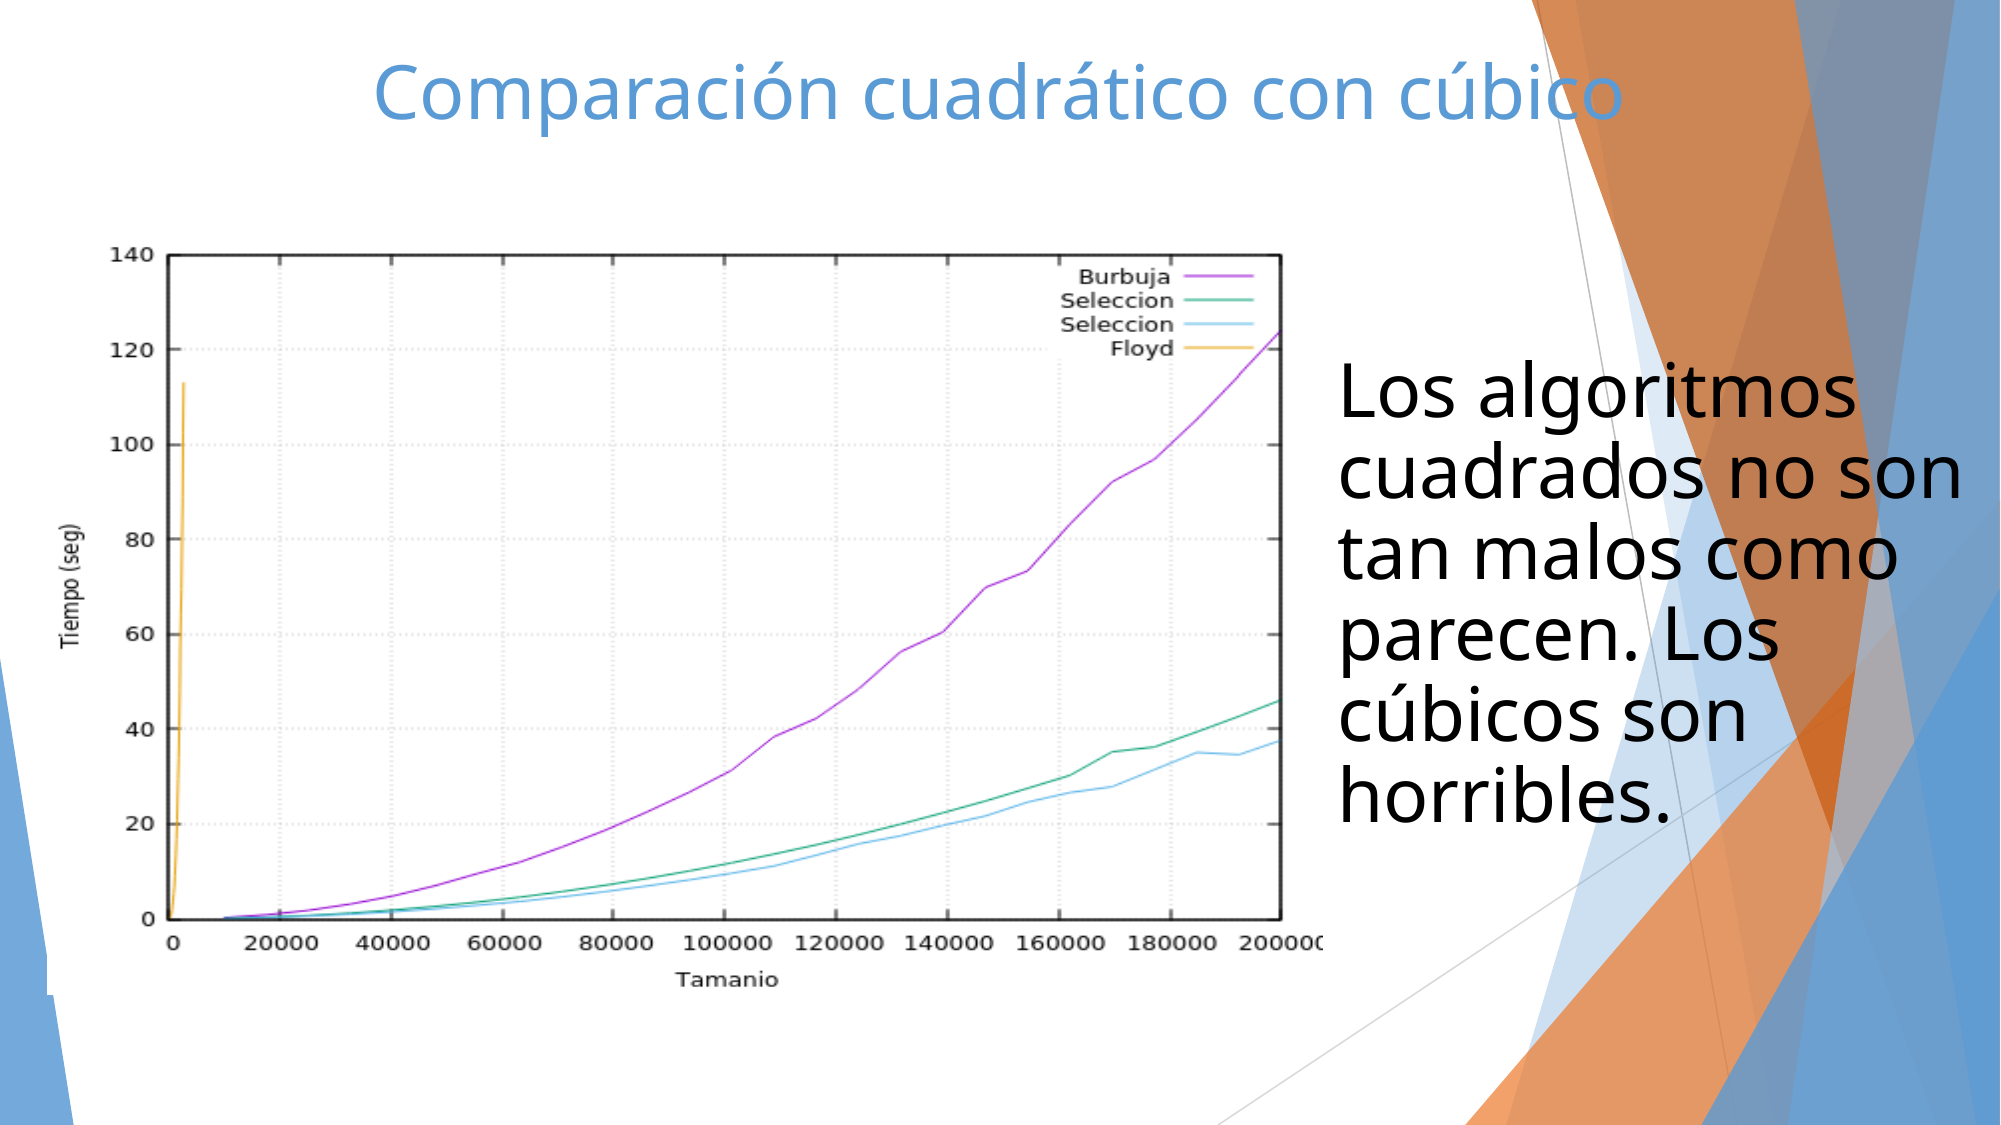

# Comparación cuadrático con cúbico
Los algoritmos cuadrados no son tan malos como parecen. Los cúbicos son horribles.